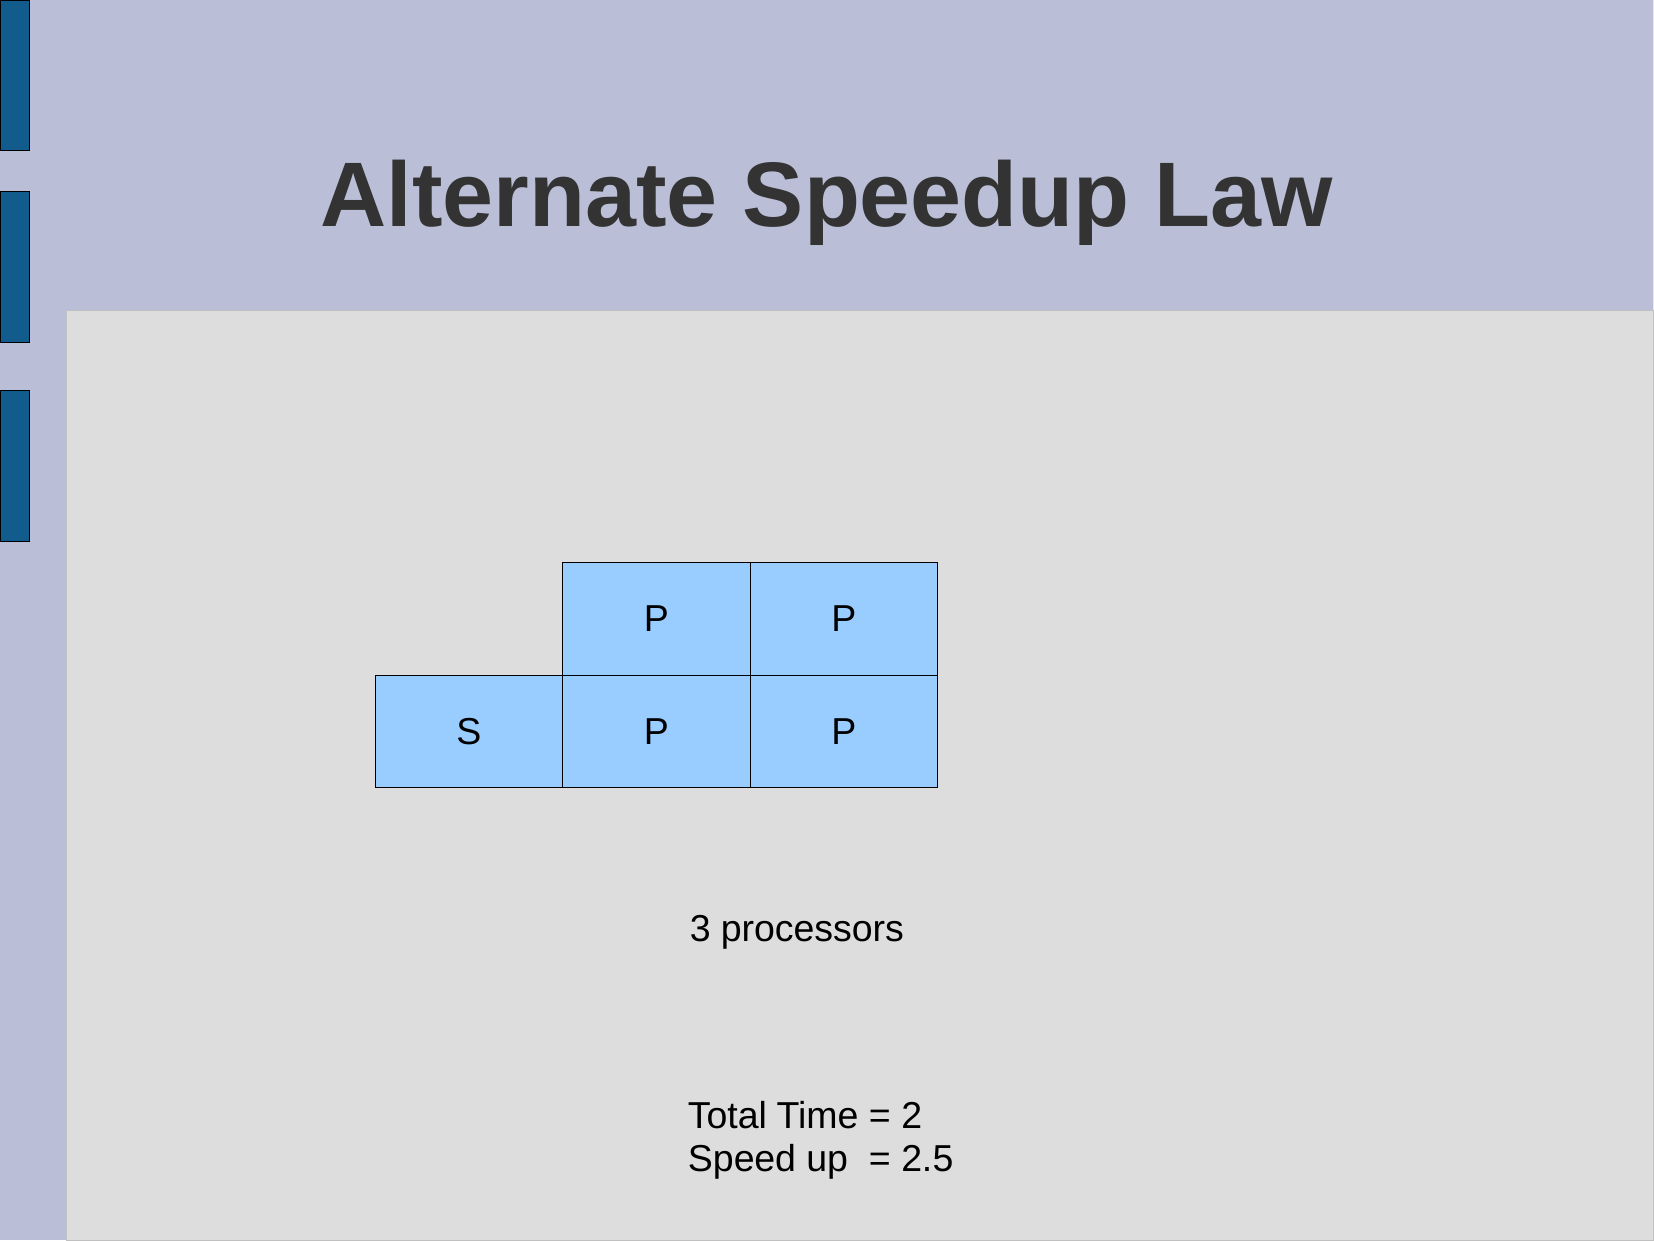

# Alternate Speedup Law
P
P
S
P
P
3 processors
Total Time = 2
Speed up = 2.5